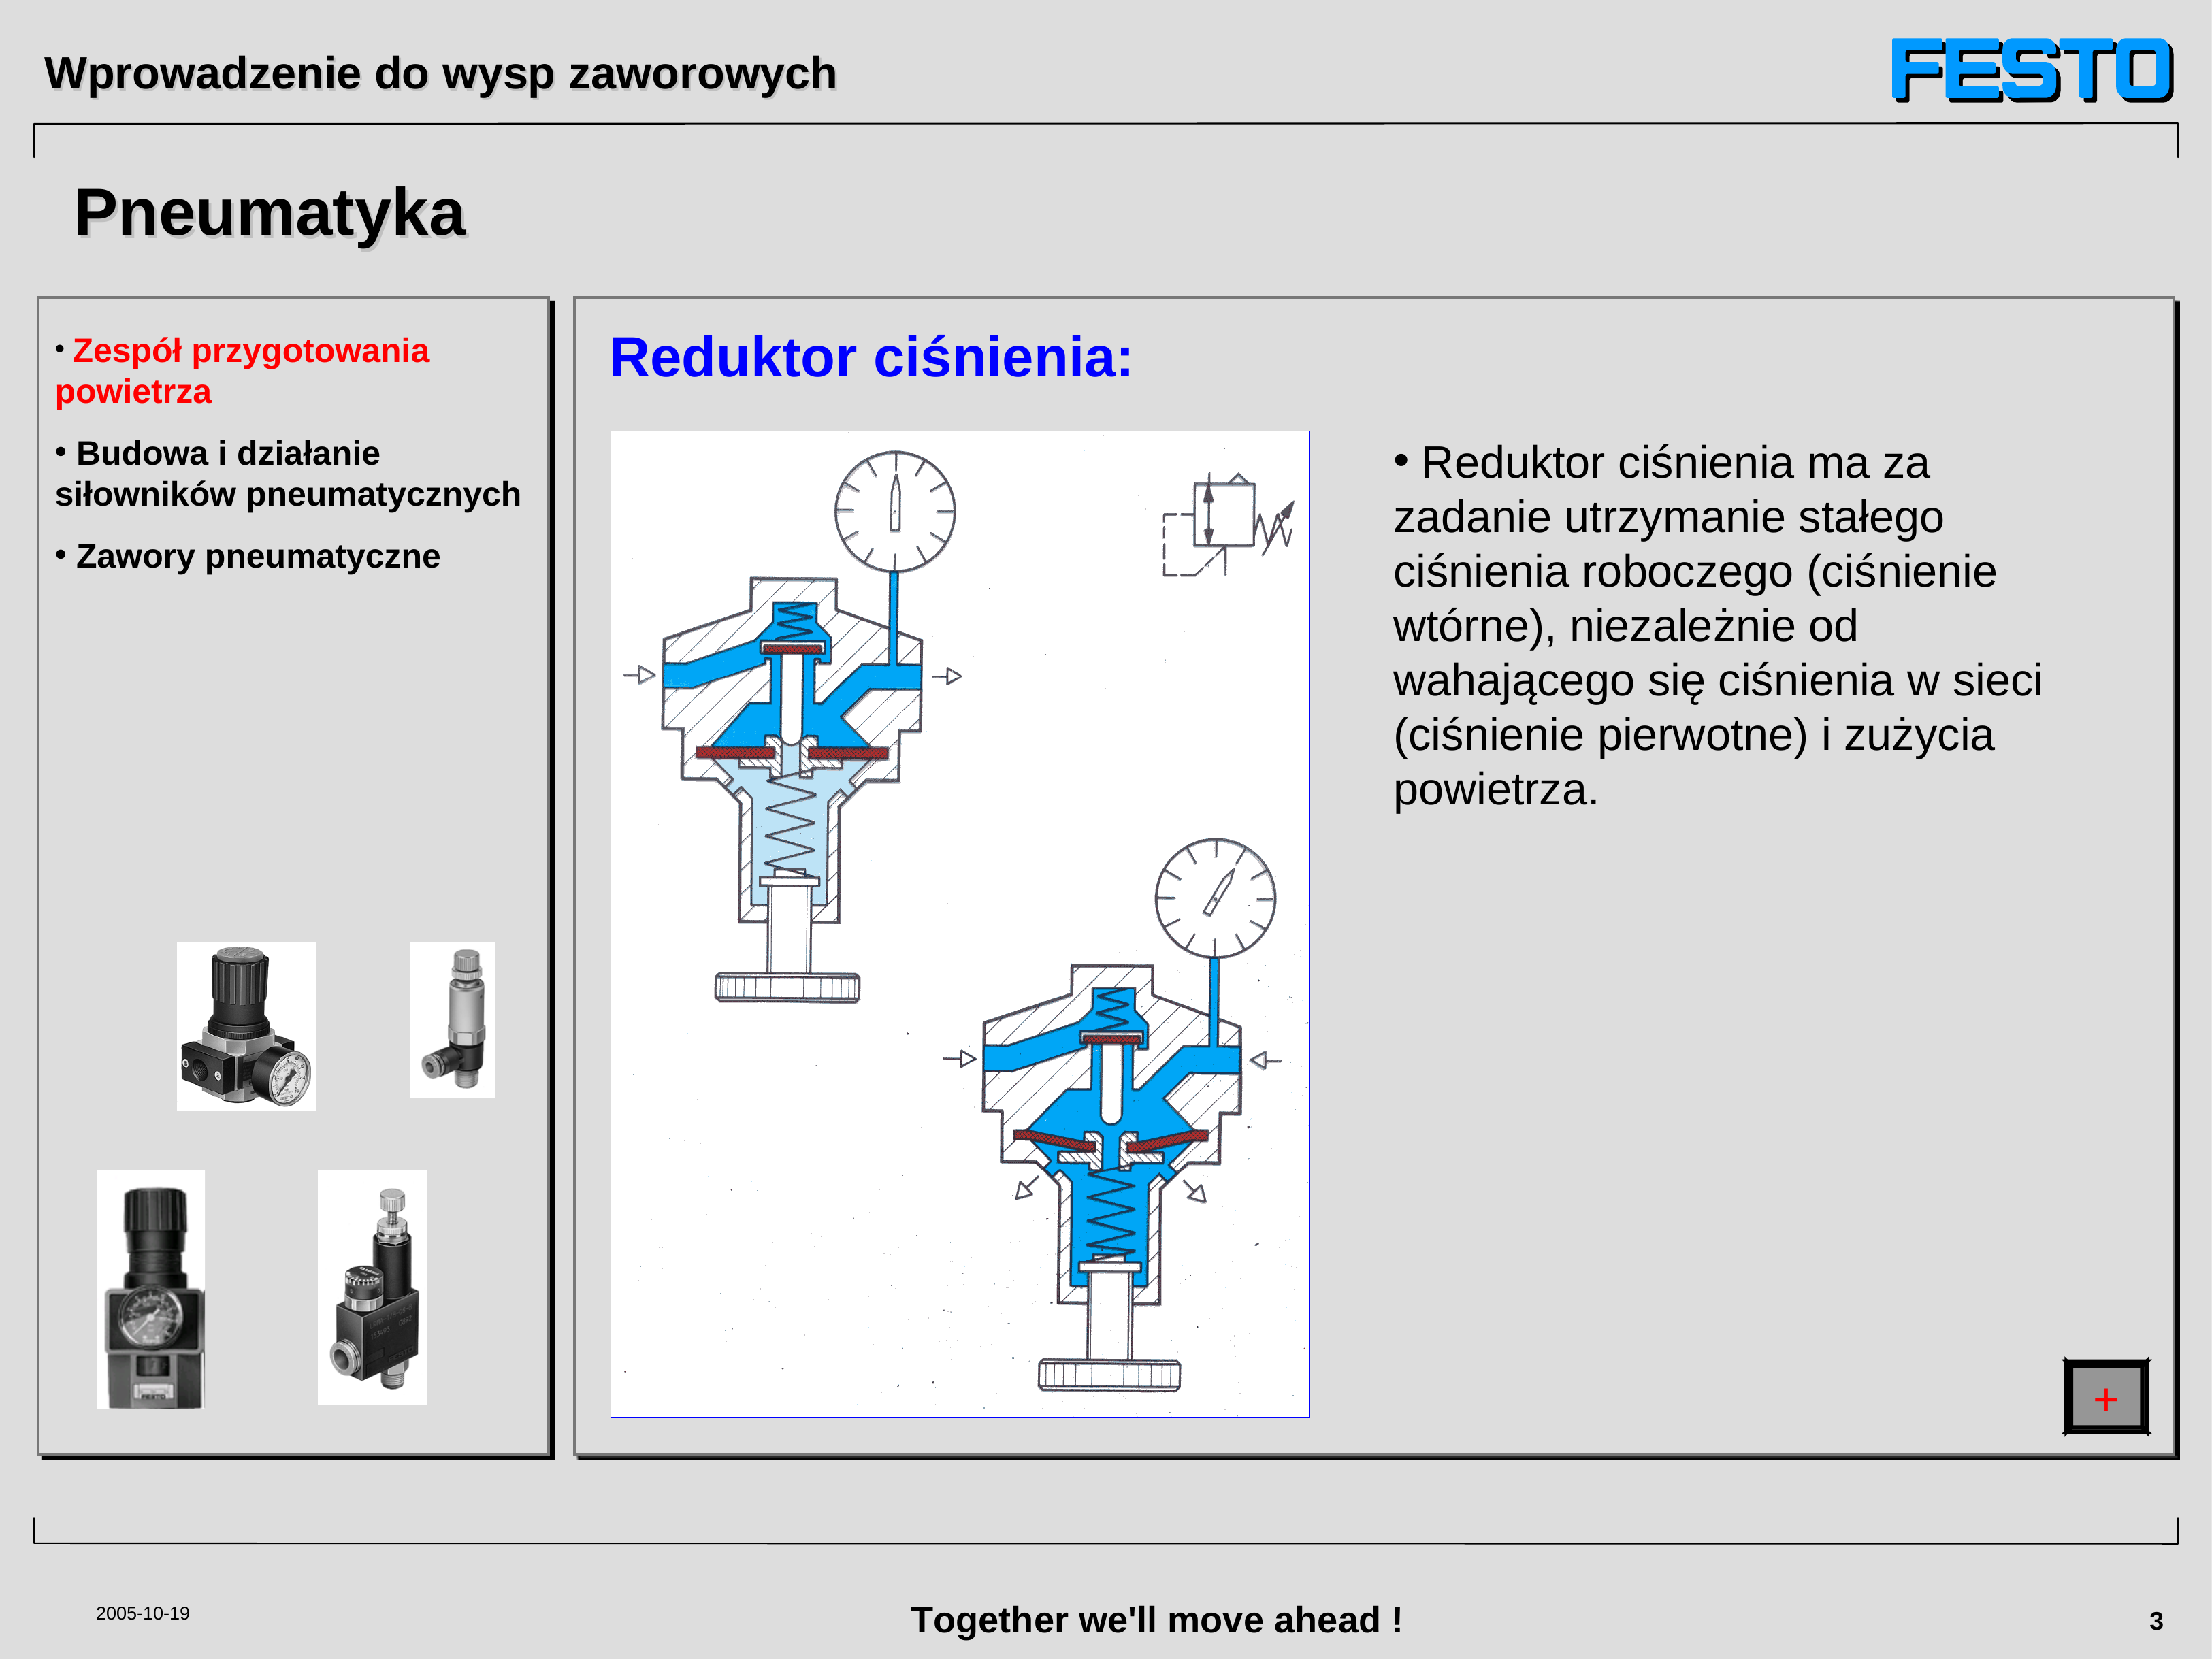

# Pneumatyka
Reduktor ciśnienia:
 Zespół przygotowania powietrza
 Budowa i działanie siłowników pneumatycznych
 Zawory pneumatyczne
 Reduktor ciśnienia ma za zadanie utrzymanie stałego ciśnienia roboczego (ciśnienie wtórne), niezależnie od wahającego się ciśnienia w sieci (ciśnienie pierwotne) i zużycia powietrza.
+
2005-10-19
Together we'll move ahead !